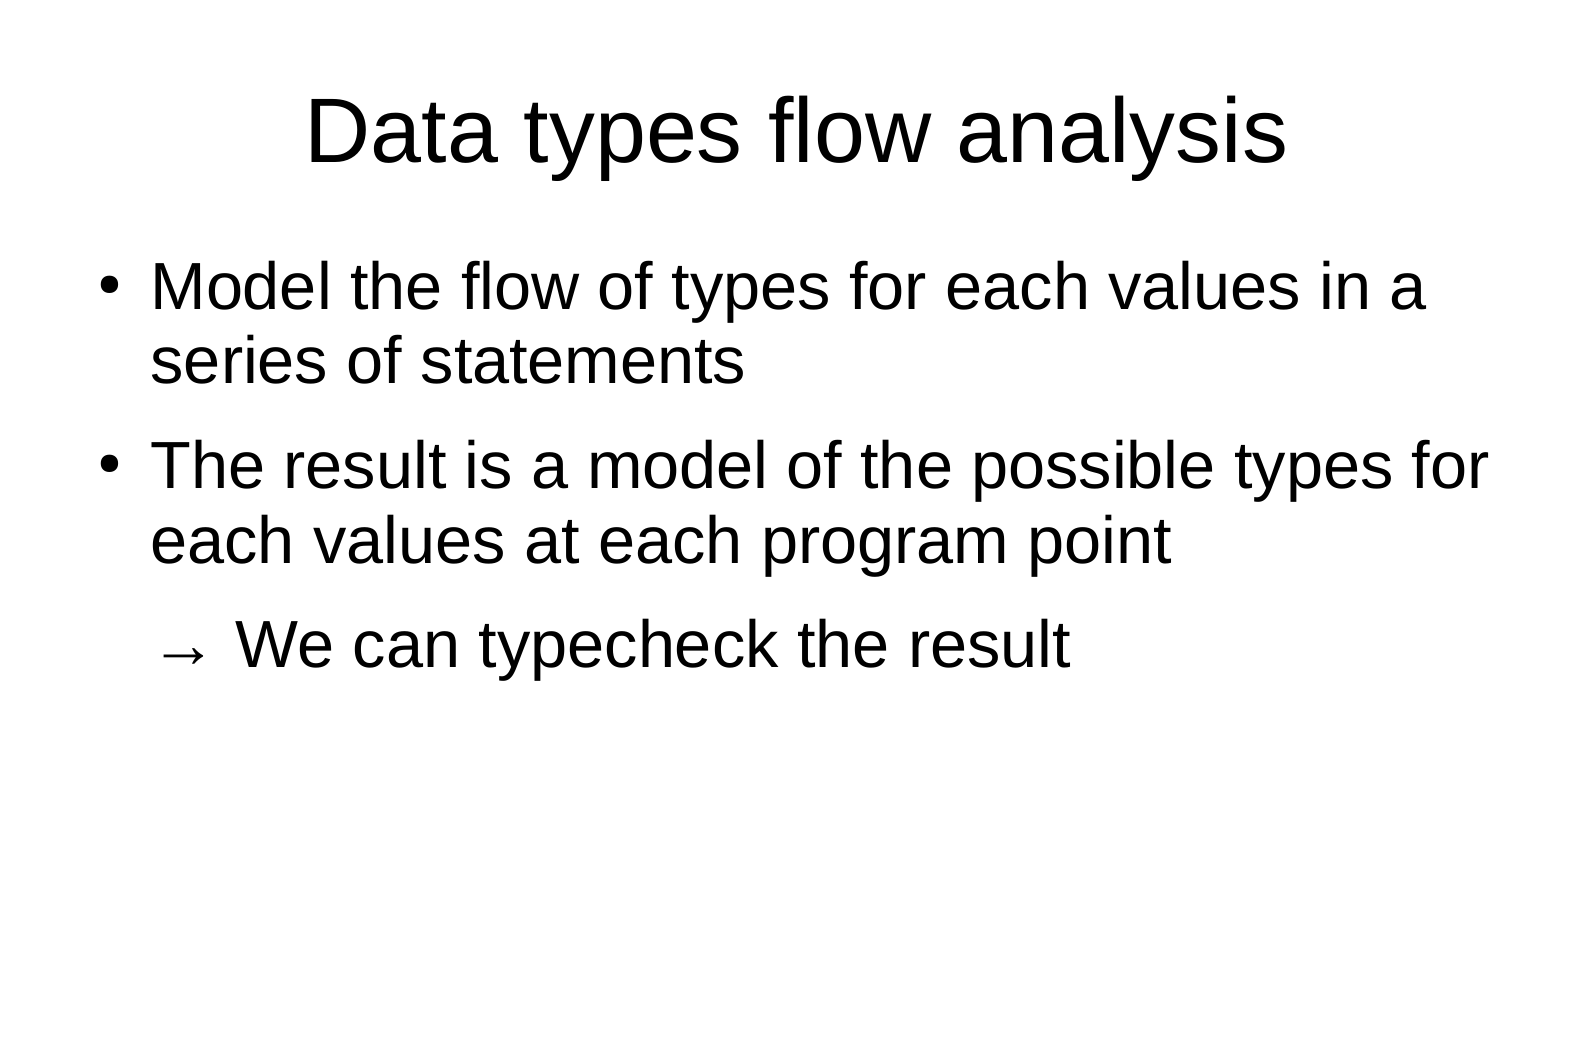

# Data types flow analysis
Model the flow of types for each values in a series of statements
The result is a model of the possible types for each values at each program point
→ We can typecheck the result